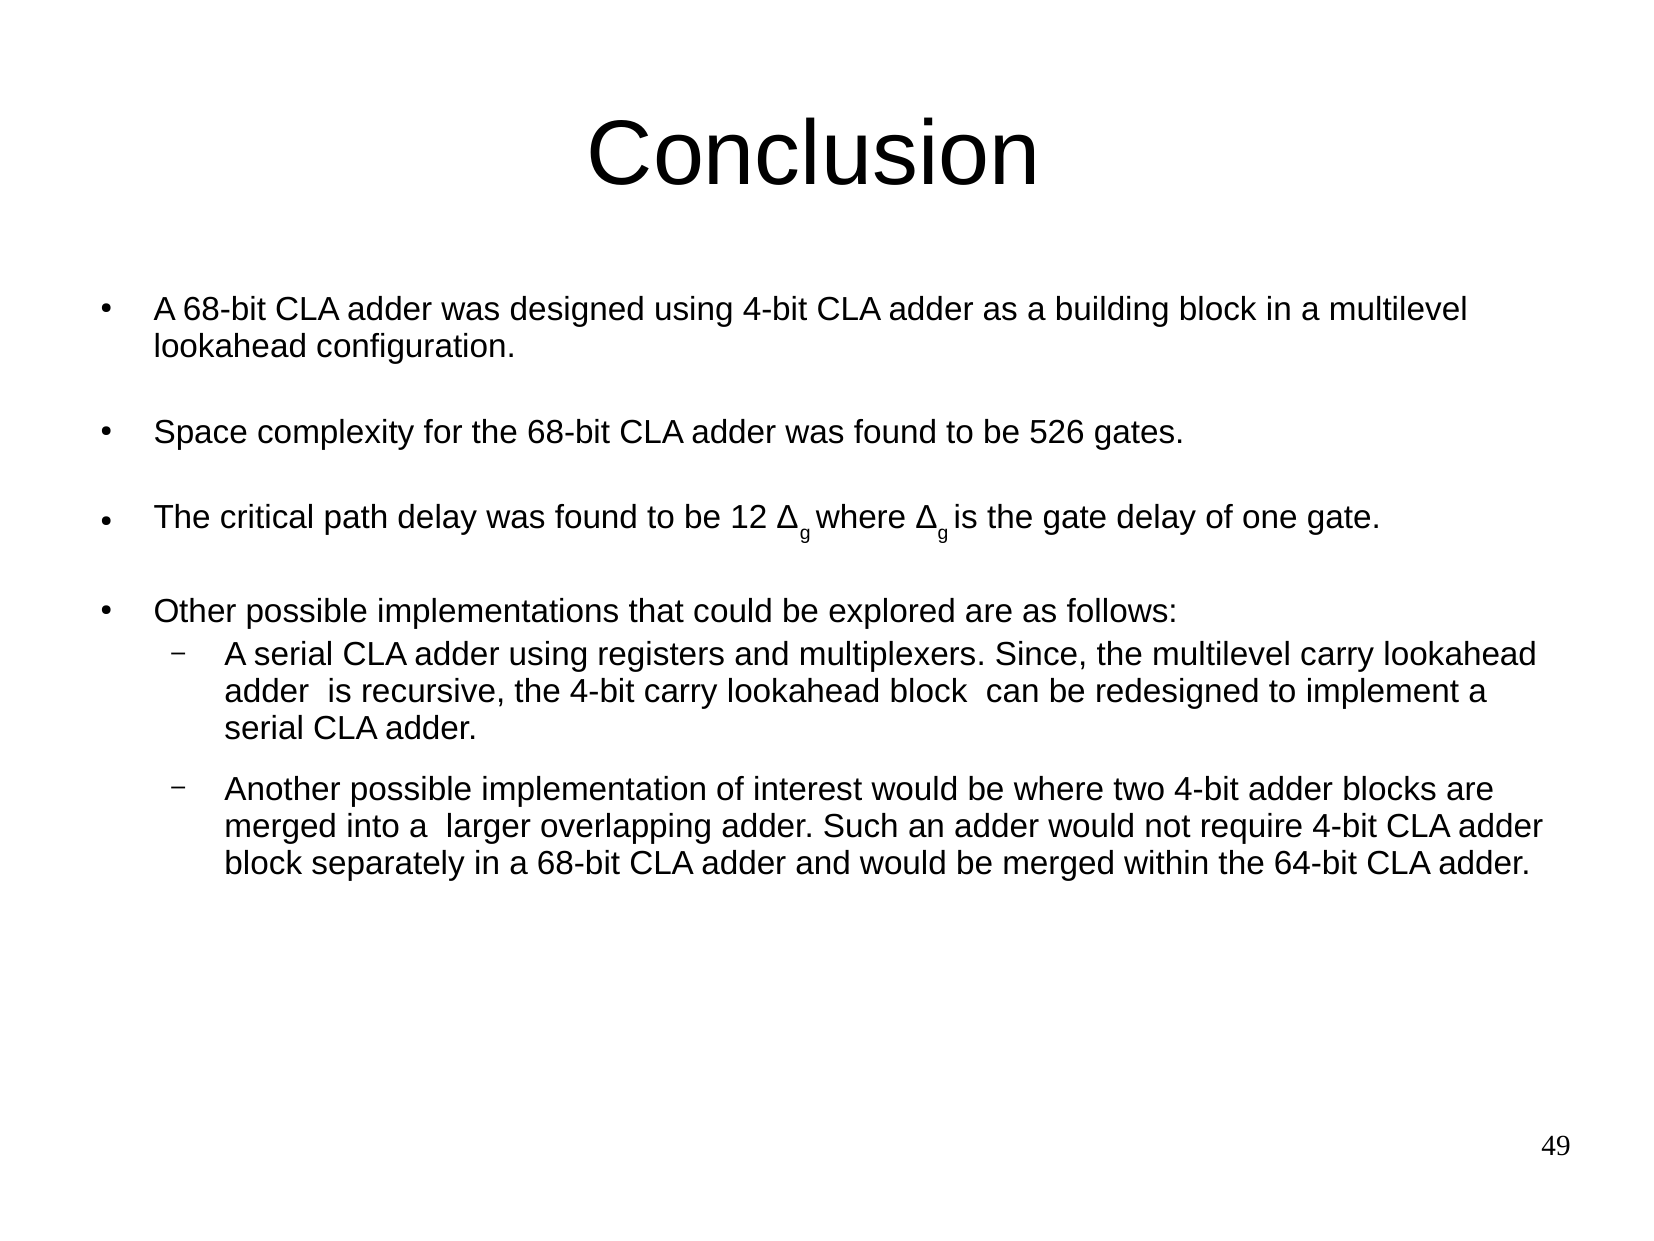

# Conclusion
A 68-bit CLA adder was designed using 4-bit CLA adder as a building block in a multilevel lookahead configuration.
Space complexity for the 68-bit CLA adder was found to be 526 gates.
The critical path delay was found to be 12 Δg where Δg is the gate delay of one gate.
Other possible implementations that could be explored are as follows:
A serial CLA adder using registers and multiplexers. Since, the multilevel carry lookahead adder is recursive, the 4-bit carry lookahead block can be redesigned to implement a serial CLA adder.
Another possible implementation of interest would be where two 4-bit adder blocks are merged into a larger overlapping adder. Such an adder would not require 4-bit CLA adder block separately in a 68-bit CLA adder and would be merged within the 64-bit CLA adder.
49